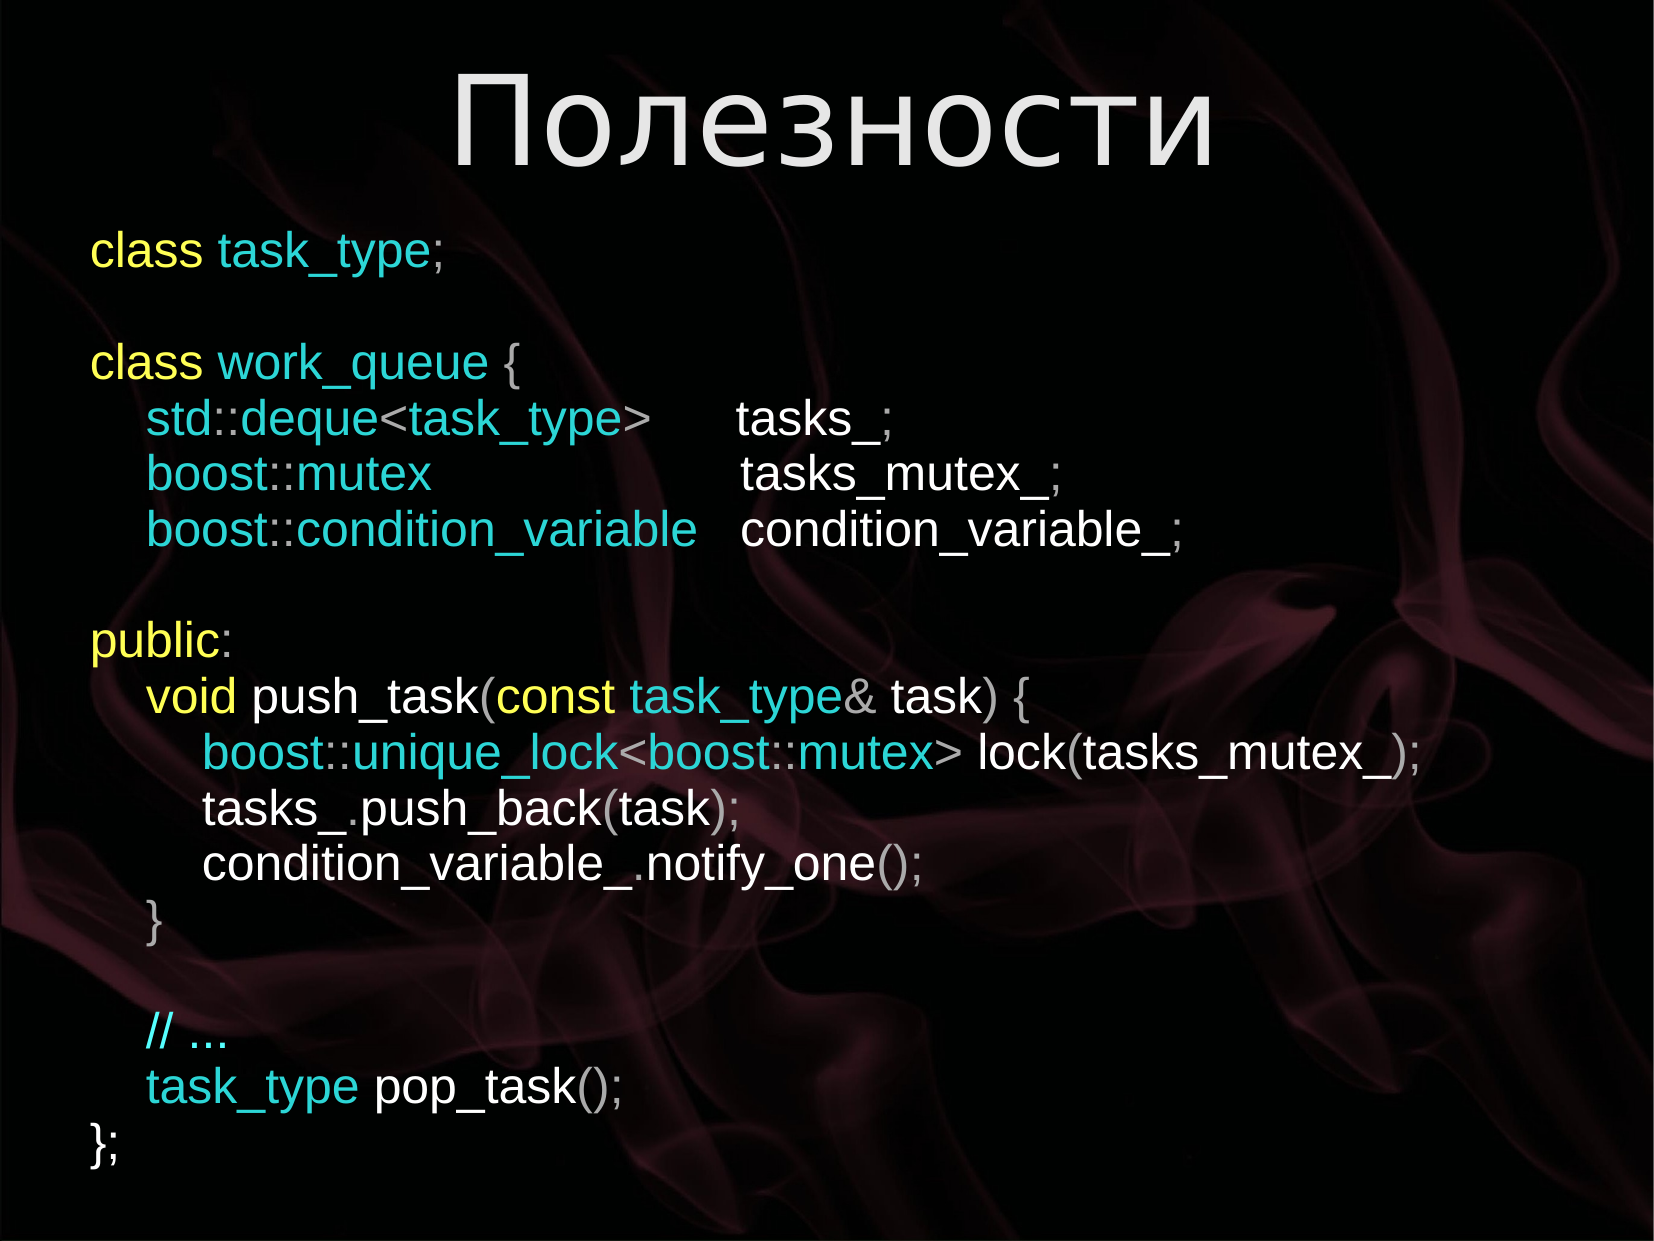

# Полезности
class task_type;
class work_queue {
 std::deque<task_type> tasks_;
 boost::mutex tasks_mutex_;
 boost::condition_variable condition_variable_;
public:
 void push_task(const task_type& task) {
 boost::unique_lock<boost::mutex> lock(tasks_mutex_);
 tasks_.push_back(task);
 condition_variable_.notify_one();
 }
 // ...
 task_type pop_task();
};